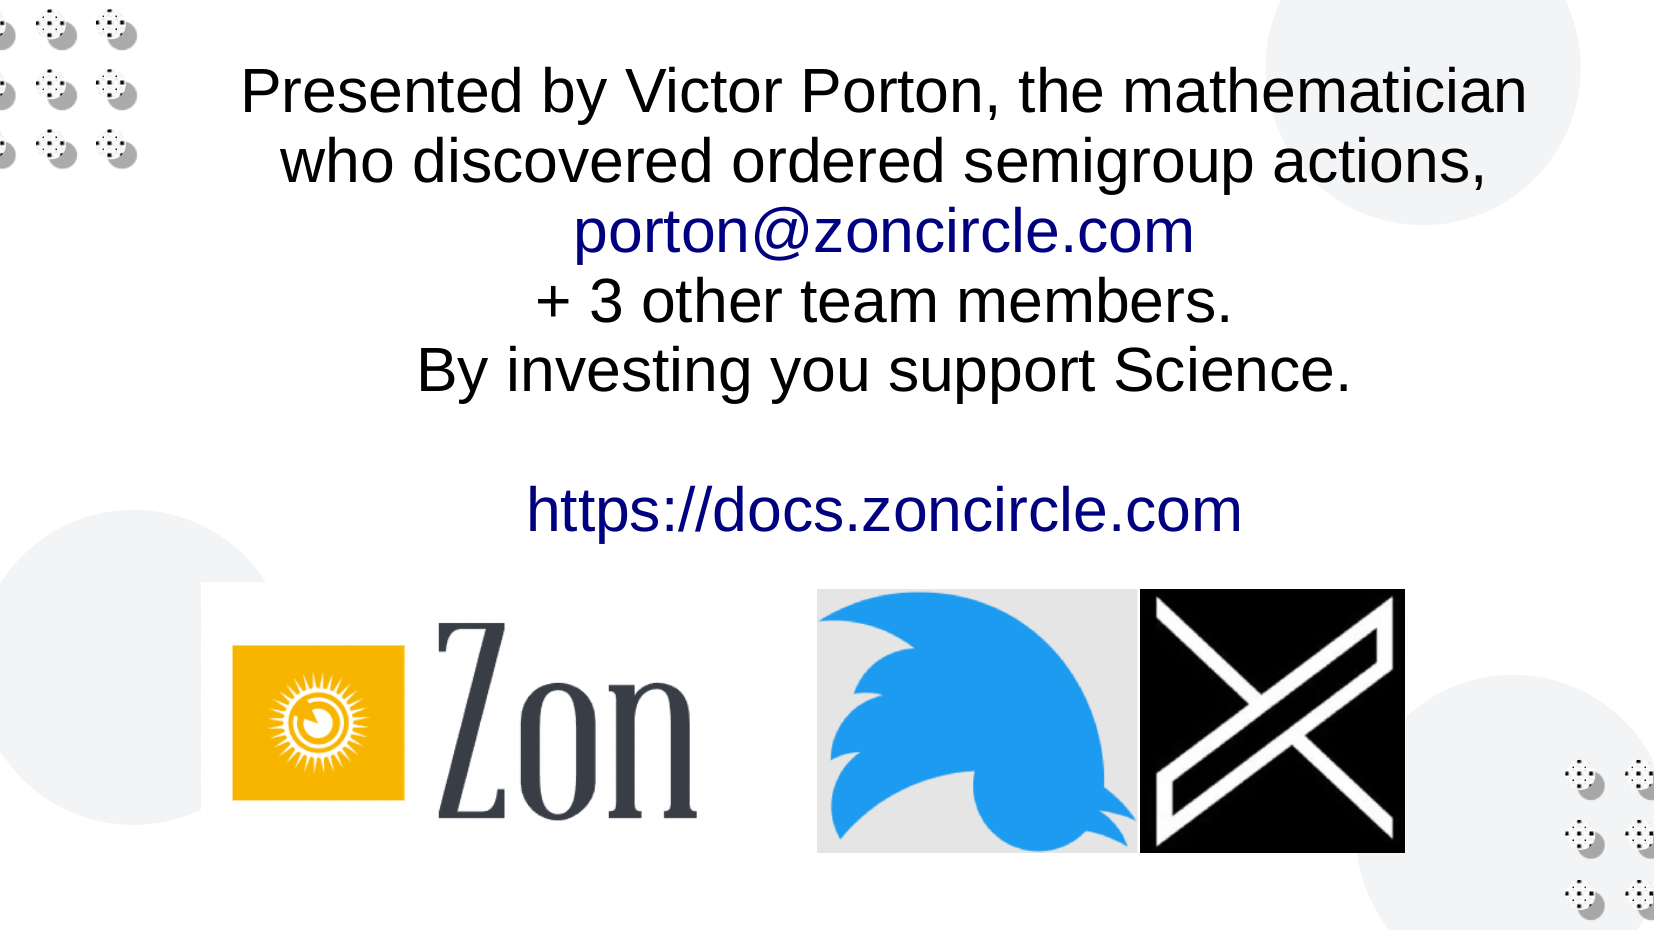

Presented by Victor Porton, the mathematician
who discovered ordered semigroup actions,
porton@zoncircle.com
+ 3 other team members.
By investing you support Science.
https://docs.zoncircle.com